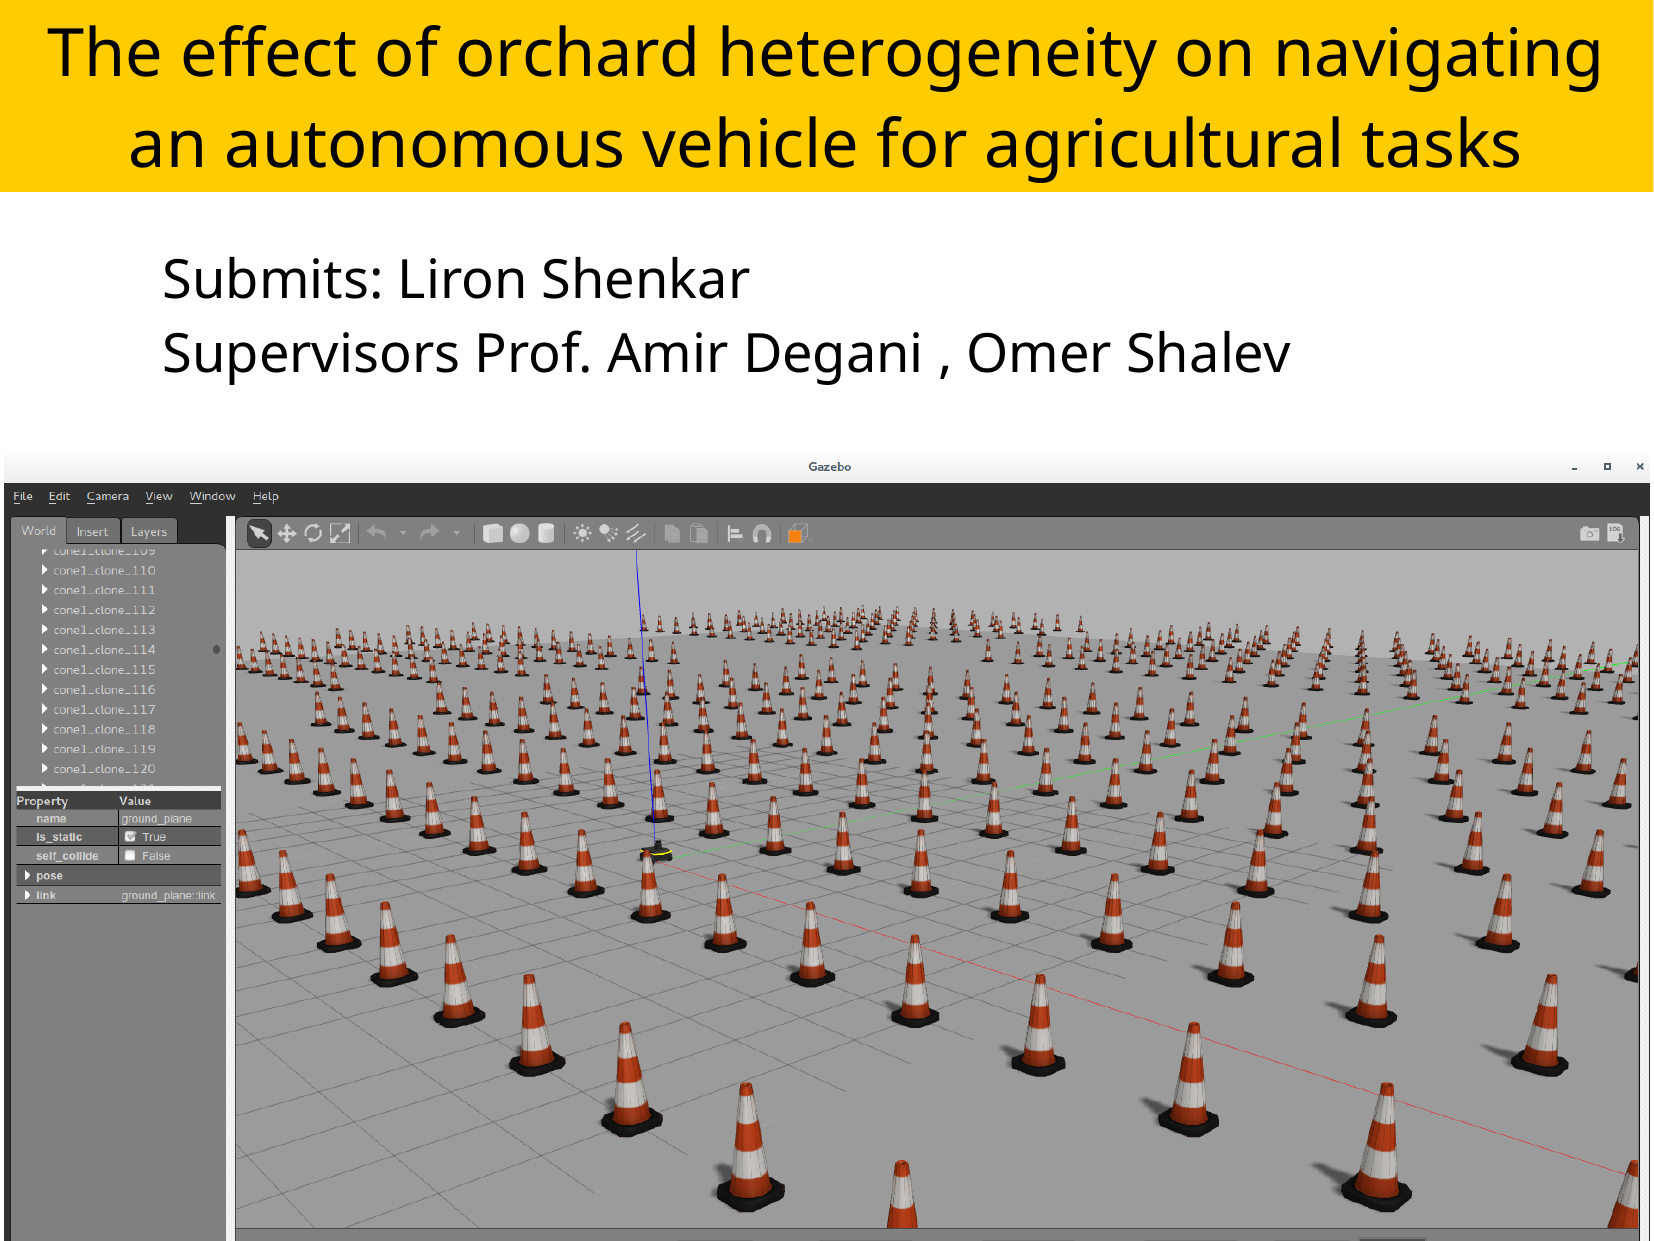

#
The effect of orchard heterogeneity on navigating an autonomous vehicle for agricultural tasks
Submits: Liron Shenkar
Supervisors Prof. Amir Degani , Omer Shalev